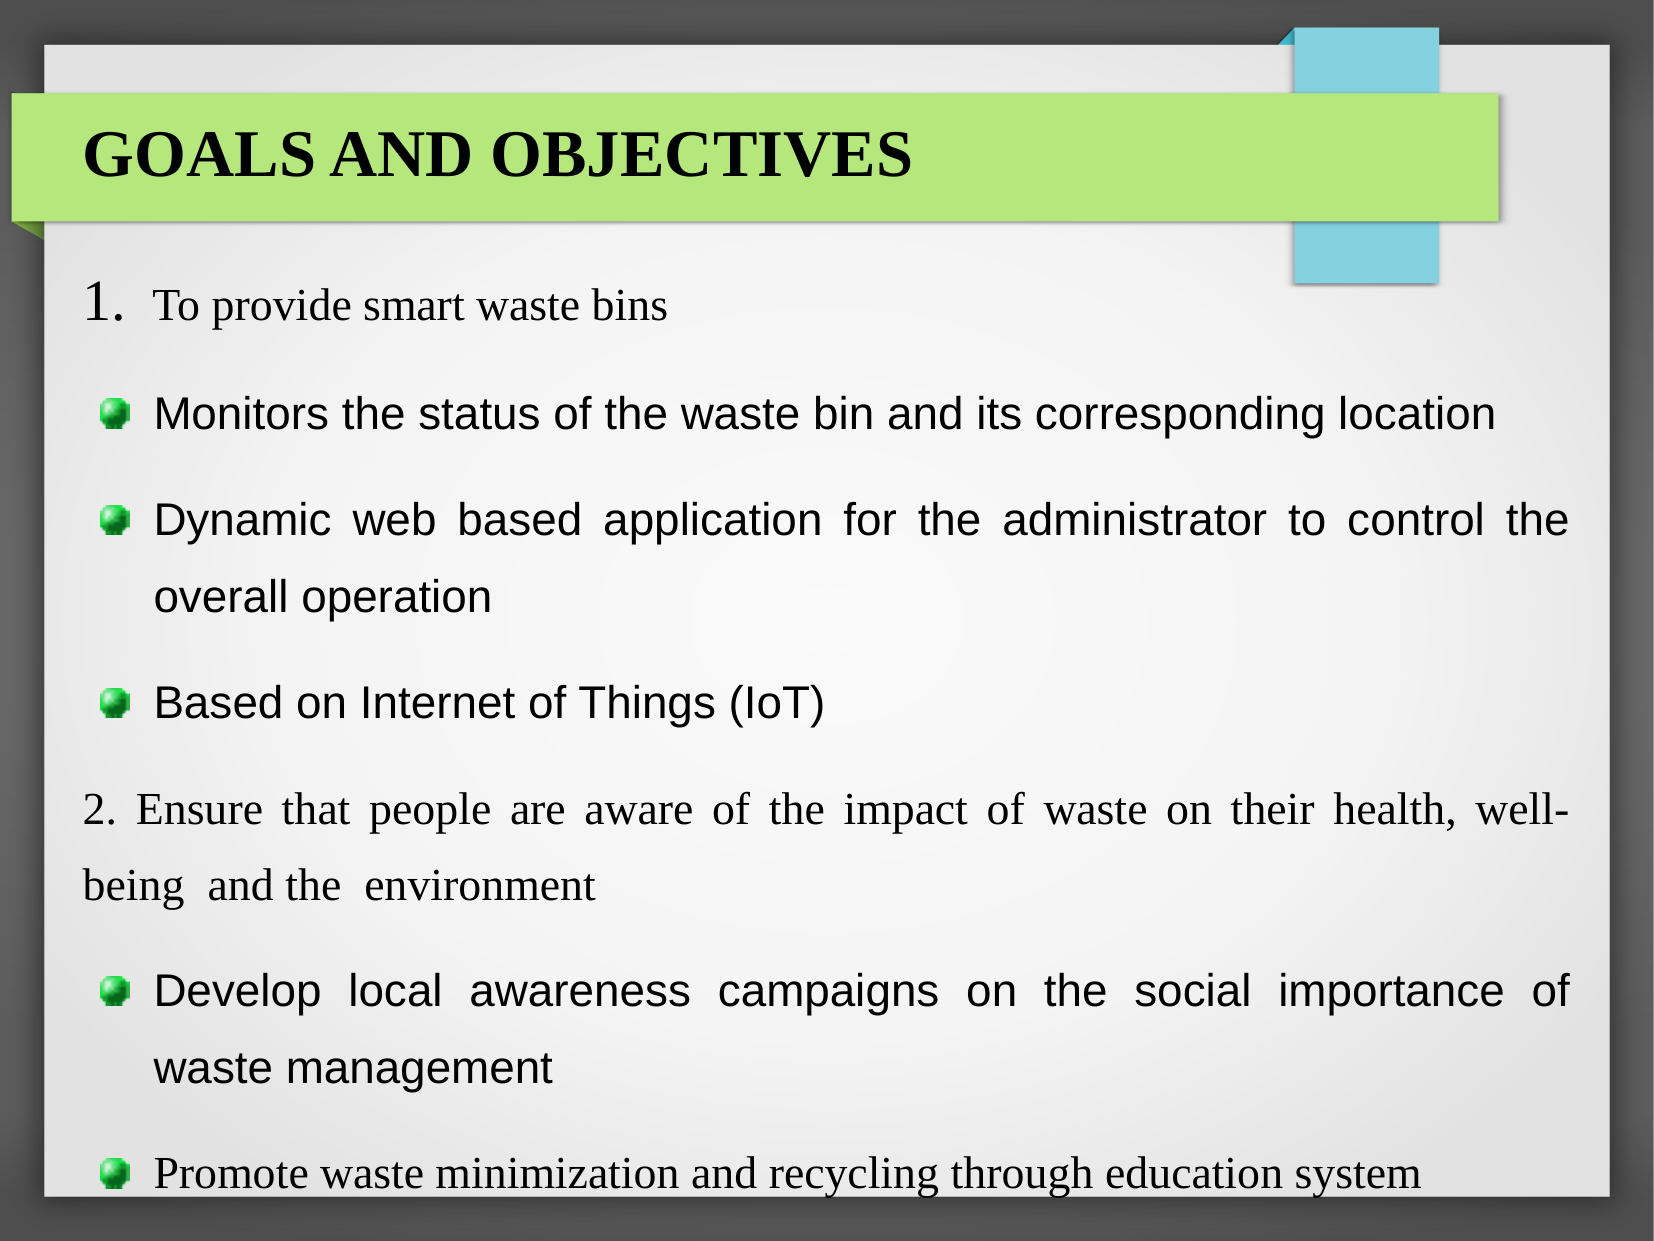

# GOALS AND OBJECTIVES
1. To provide smart waste bins
Monitors the status of the waste bin and its corresponding location
Dynamic web based application for the administrator to control the overall operation
Based on Internet of Things (IoT)
2. Ensure that people are aware of the impact of waste on their health, well-being and the environment
Develop local awareness campaigns on the social importance of waste management
Promote waste minimization and recycling through education system